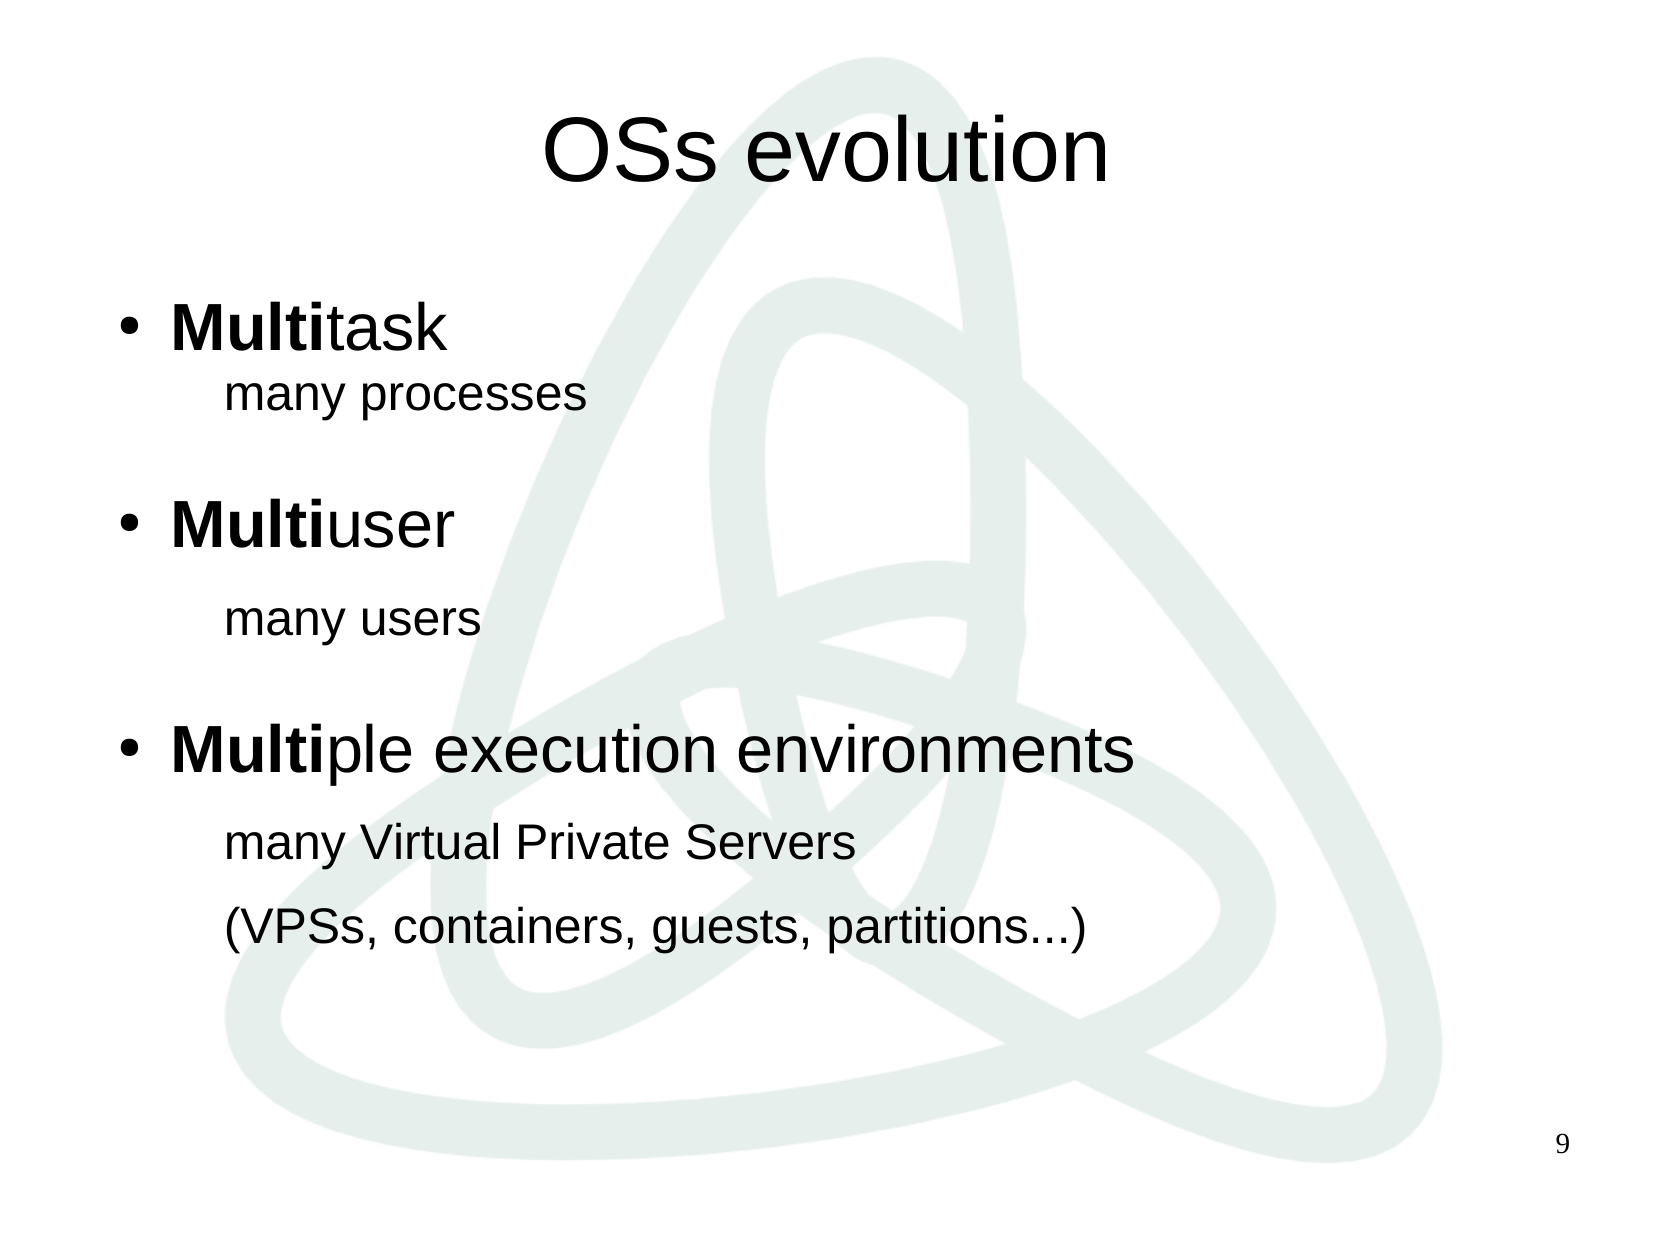

# OSs evolution
Multitask
many processes
Multiuser
many users
Multiple execution environments
many Virtual Private Servers
(VPSs, containers, guests, partitions...)